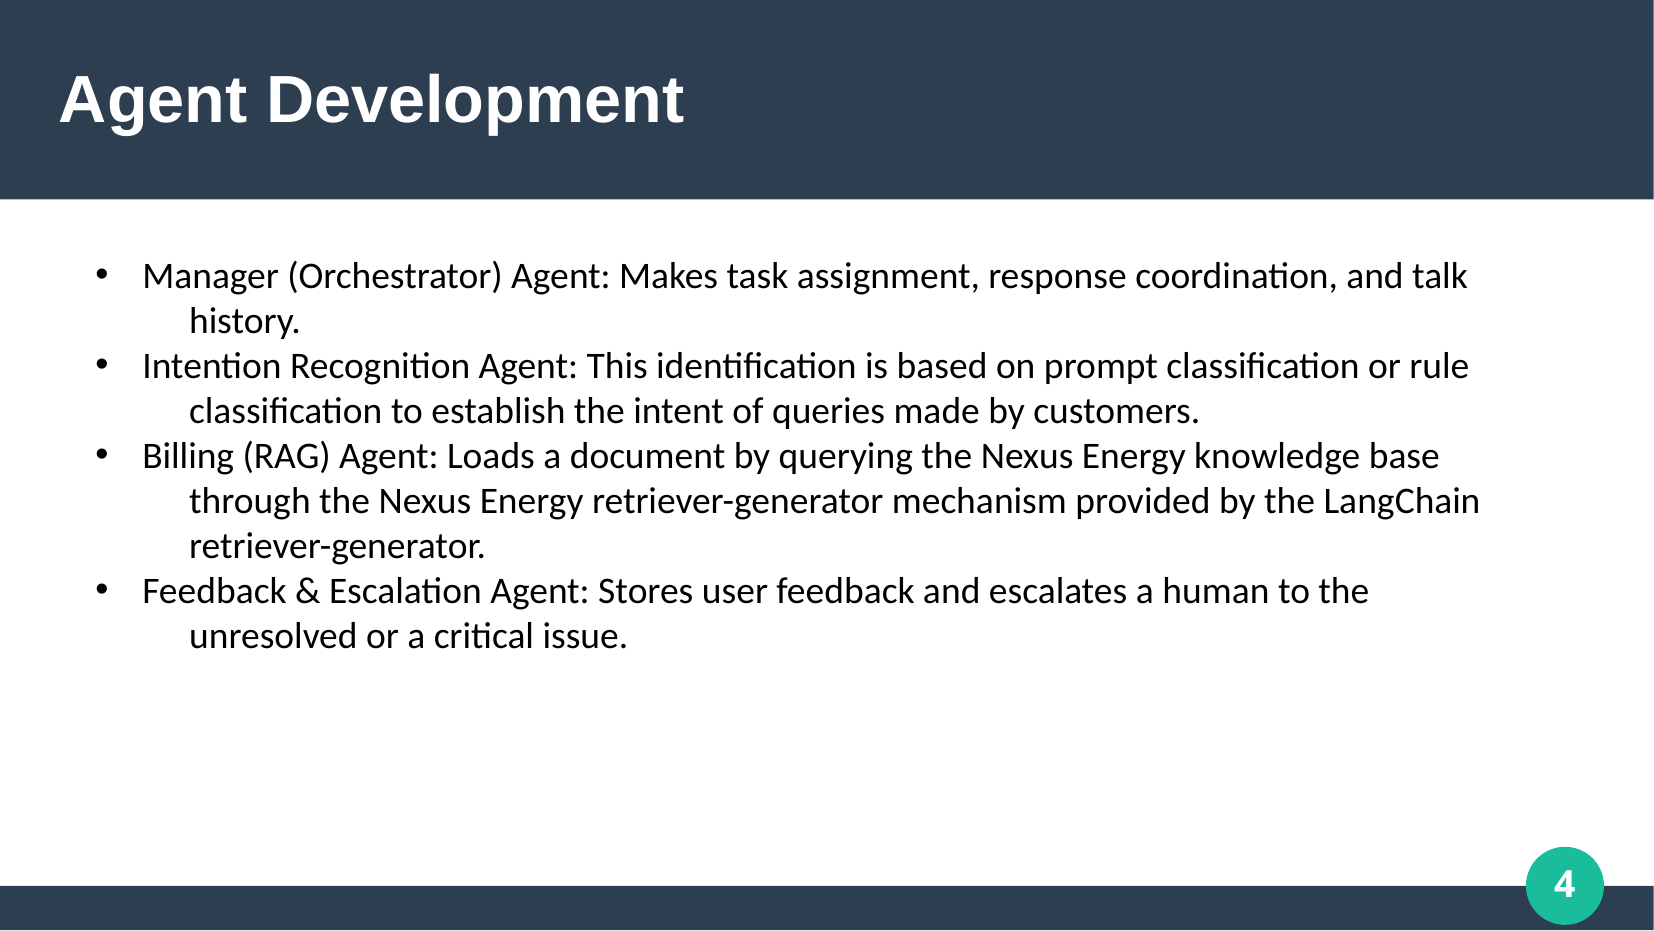

# Agent Development
Manager (Orchestrator) Agent: Makes task assignment, response coordination, and talk history.
Intention Recognition Agent: This identification is based on prompt classification or rule classification to establish the intent of queries made by customers.
Billing (RAG) Agent: Loads a document by querying the Nexus Energy knowledge base through the Nexus Energy retriever-generator mechanism provided by the LangChain retriever-generator.
Feedback & Escalation Agent: Stores user feedback and escalates a human to the unresolved or a critical issue.